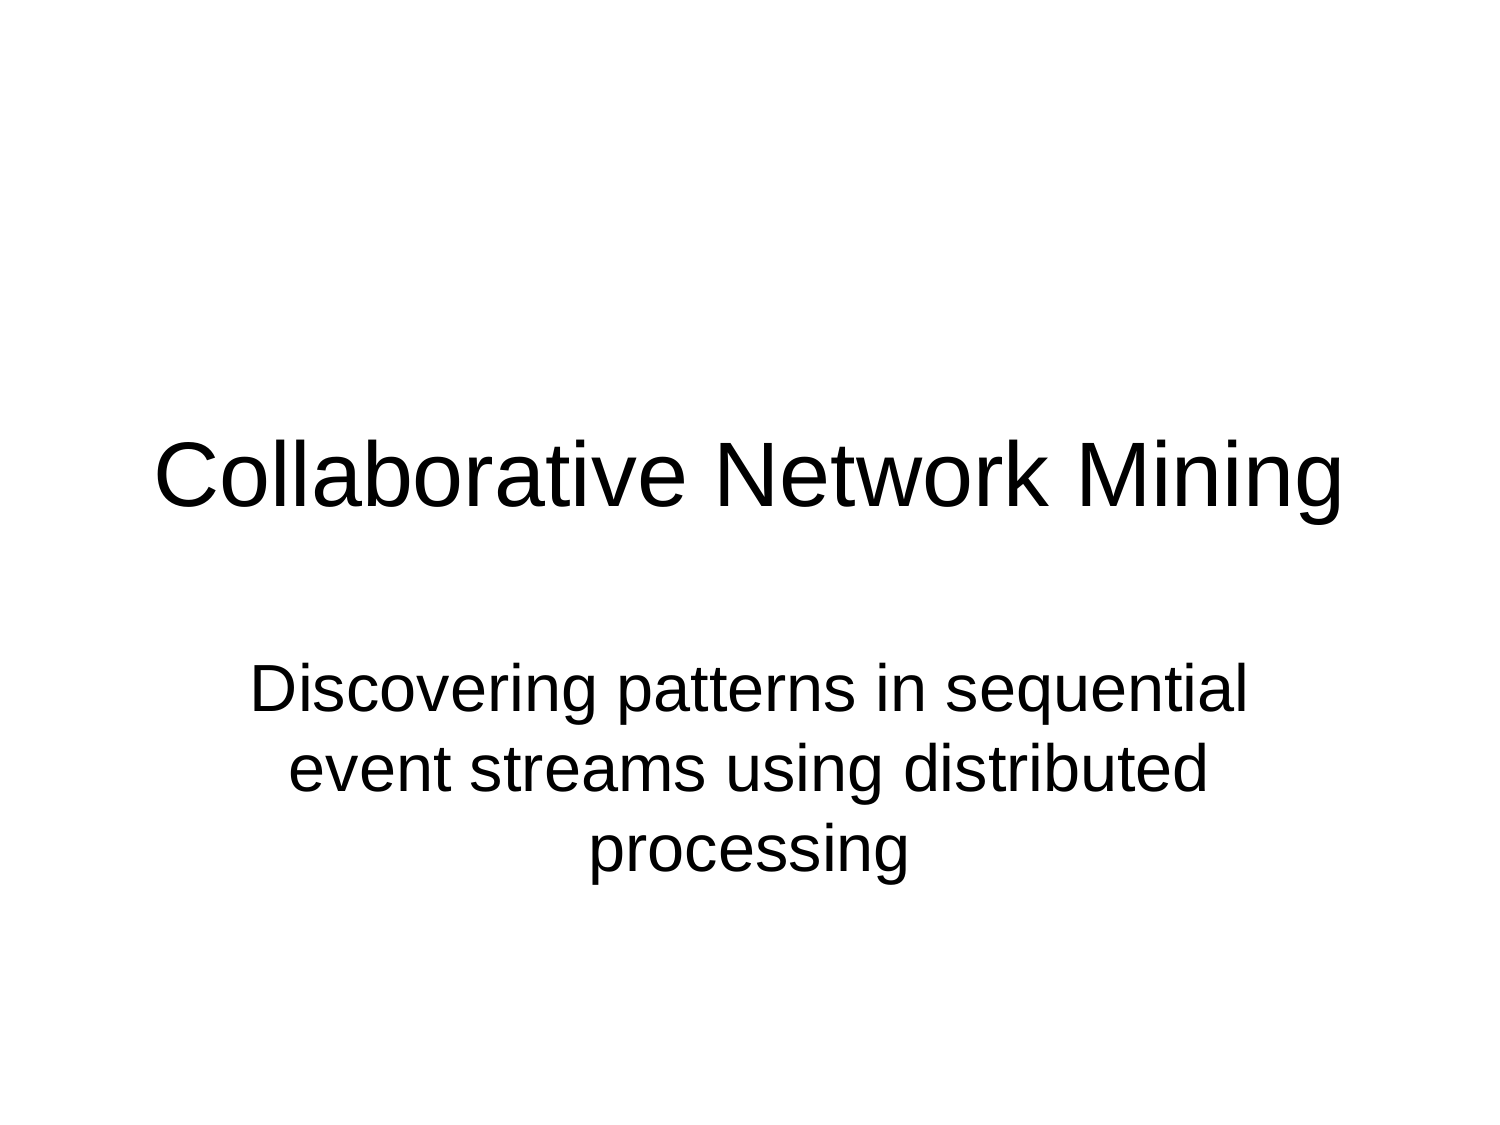

# Collaborative Network Mining
Discovering patterns in sequential event streams using distributed processing